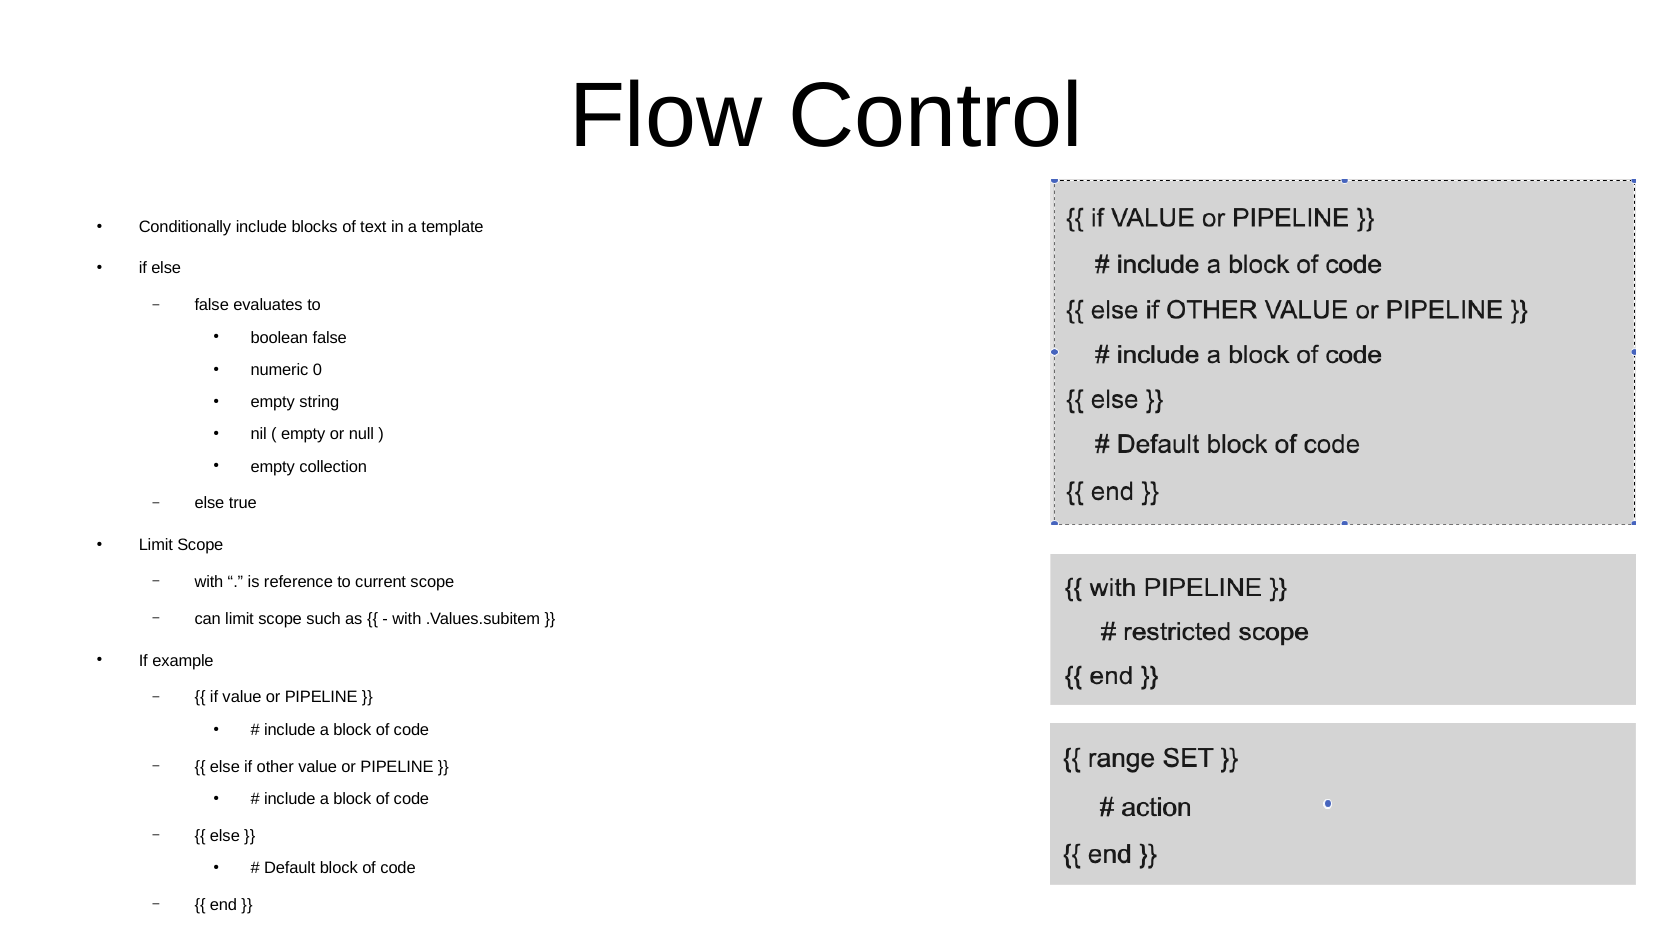

# Flow Control
Conditionally include blocks of text in a template
if else
false evaluates to
boolean false
numeric 0
empty string
nil ( empty or null )
empty collection
else true
Limit Scope
with “.” is reference to current scope
can limit scope such as {{ - with .Values.subitem }}
If example
{{ if value or PIPELINE }}
# include a block of code
{{ else if other value or PIPELINE }}
# include a block of code
{{ else }}
# Default block of code
{{ end }}